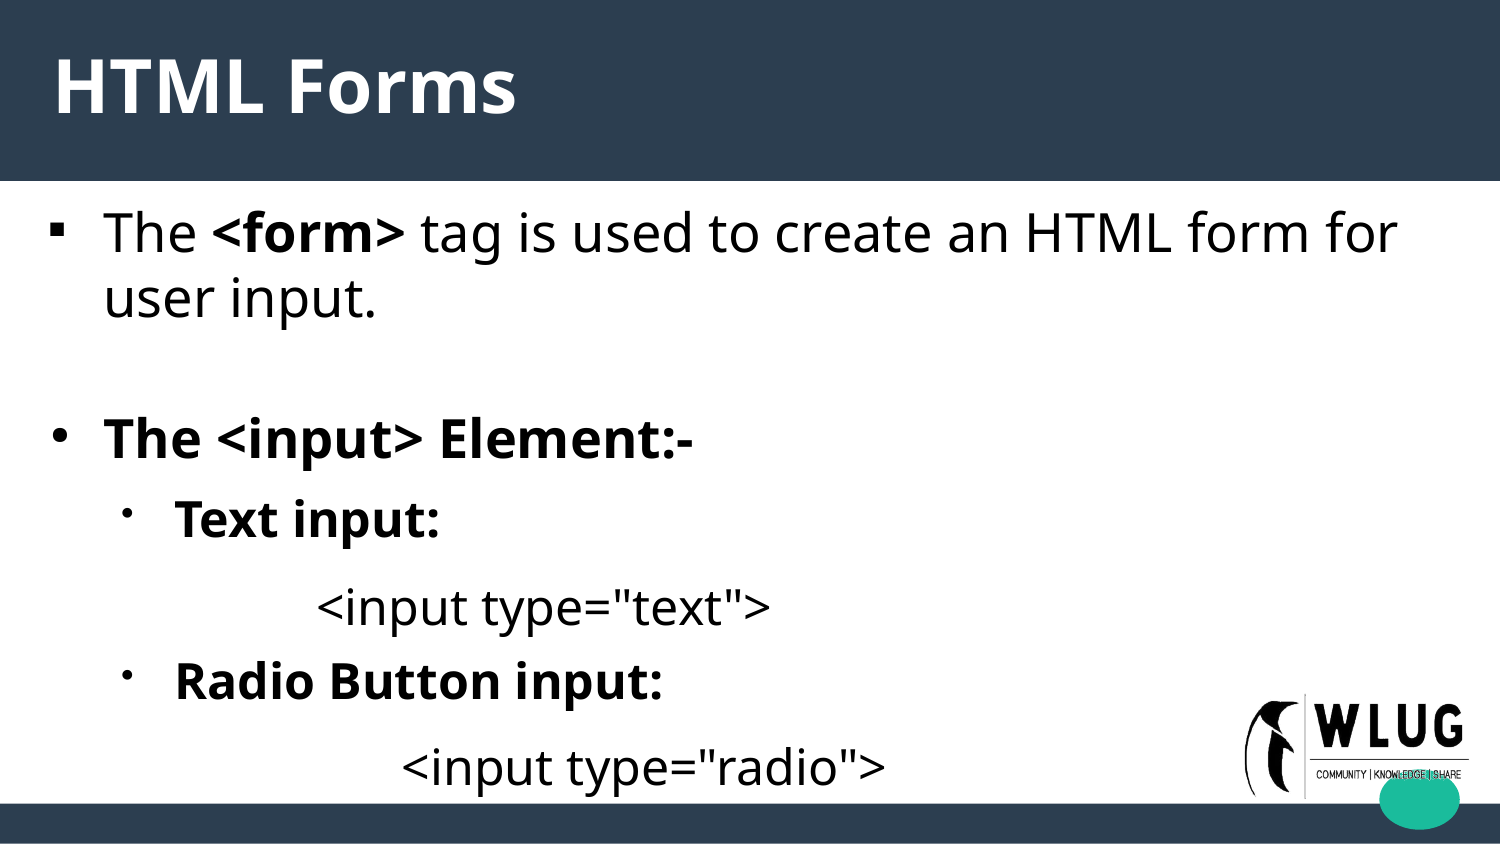

# HTML Forms
The <form> tag is used to create an HTML form for user input.
The <input> Element:-
Text input:
<input type="text">
Radio Button input:
 		<input type="radio">